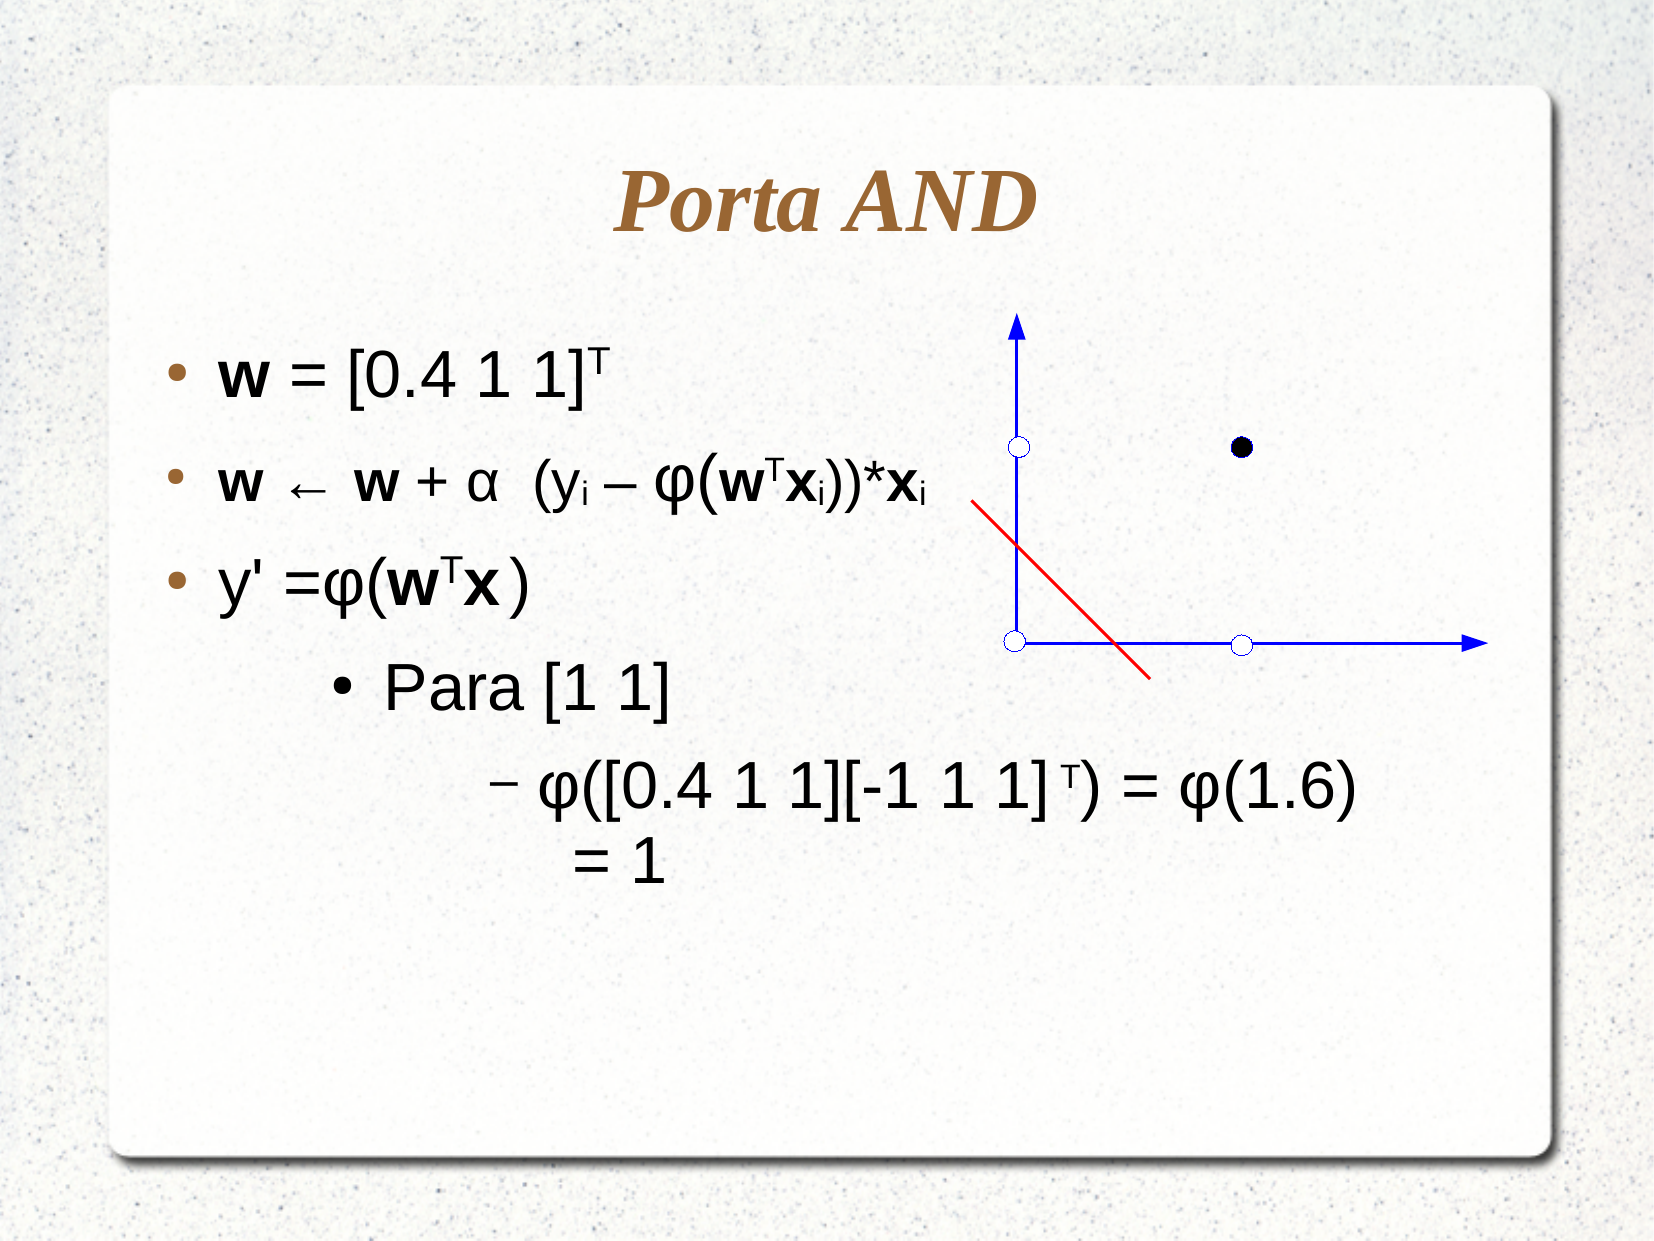

# Porta AND
w = [0.4 1 1]T
w ← w + α (yi – φ(wTxi))*xi
y' =φ(wTx )
Para [1 1]
φ([0.4 1 1][-1 1 1] T) = φ(1.6)
= 1